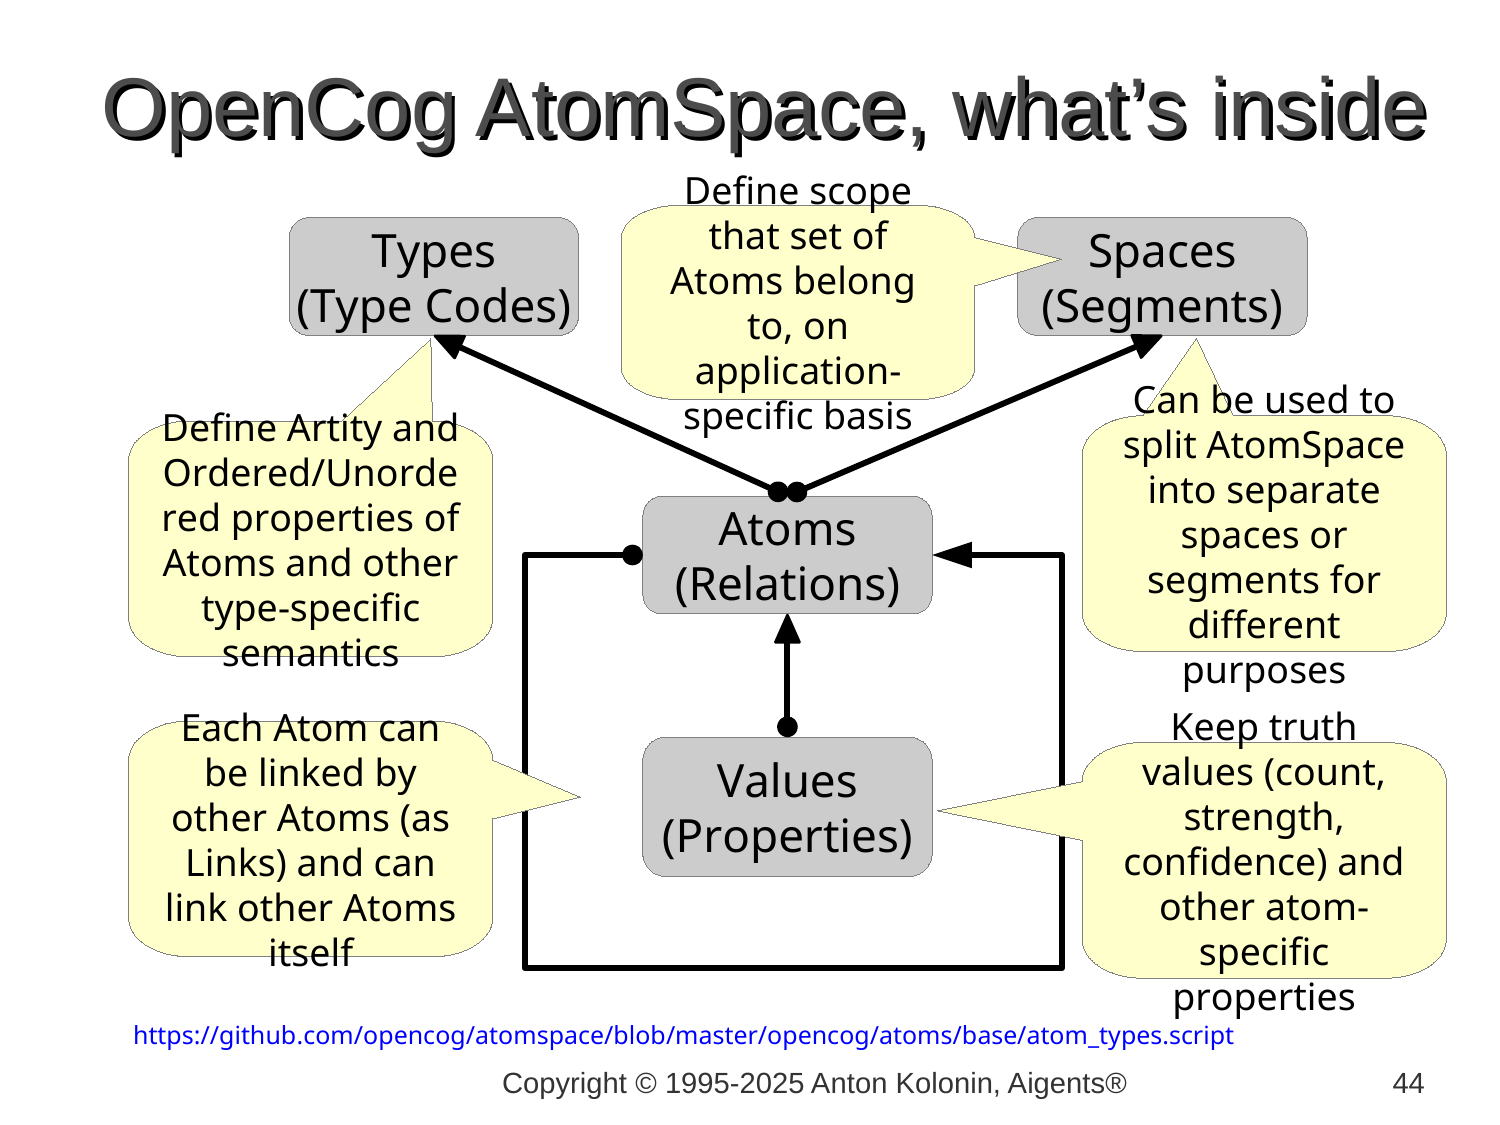

# OpenCog AtomSpace, what’s inside
Define scope that set of Atoms belong to, on application-specific basis
Types
(Type Codes)
Spaces
(Segments)
Can be used to split AtomSpace into separate spaces or segments for different purposes
Define Artity and Ordered/Unordered properties of Atoms and other type-specific semantics
Atoms
(Relations)
Each Atom can be linked by other Atoms (as Links) and can link other Atoms itself
Values
(Properties)
Keep truth values (count, strength, confidence) and other atom-specific properties
https://github.com/opencog/atomspace/blob/master/opencog/atoms/base/atom_types.script
Copyright © 1995-2025 Anton Kolonin, Aigents®
44